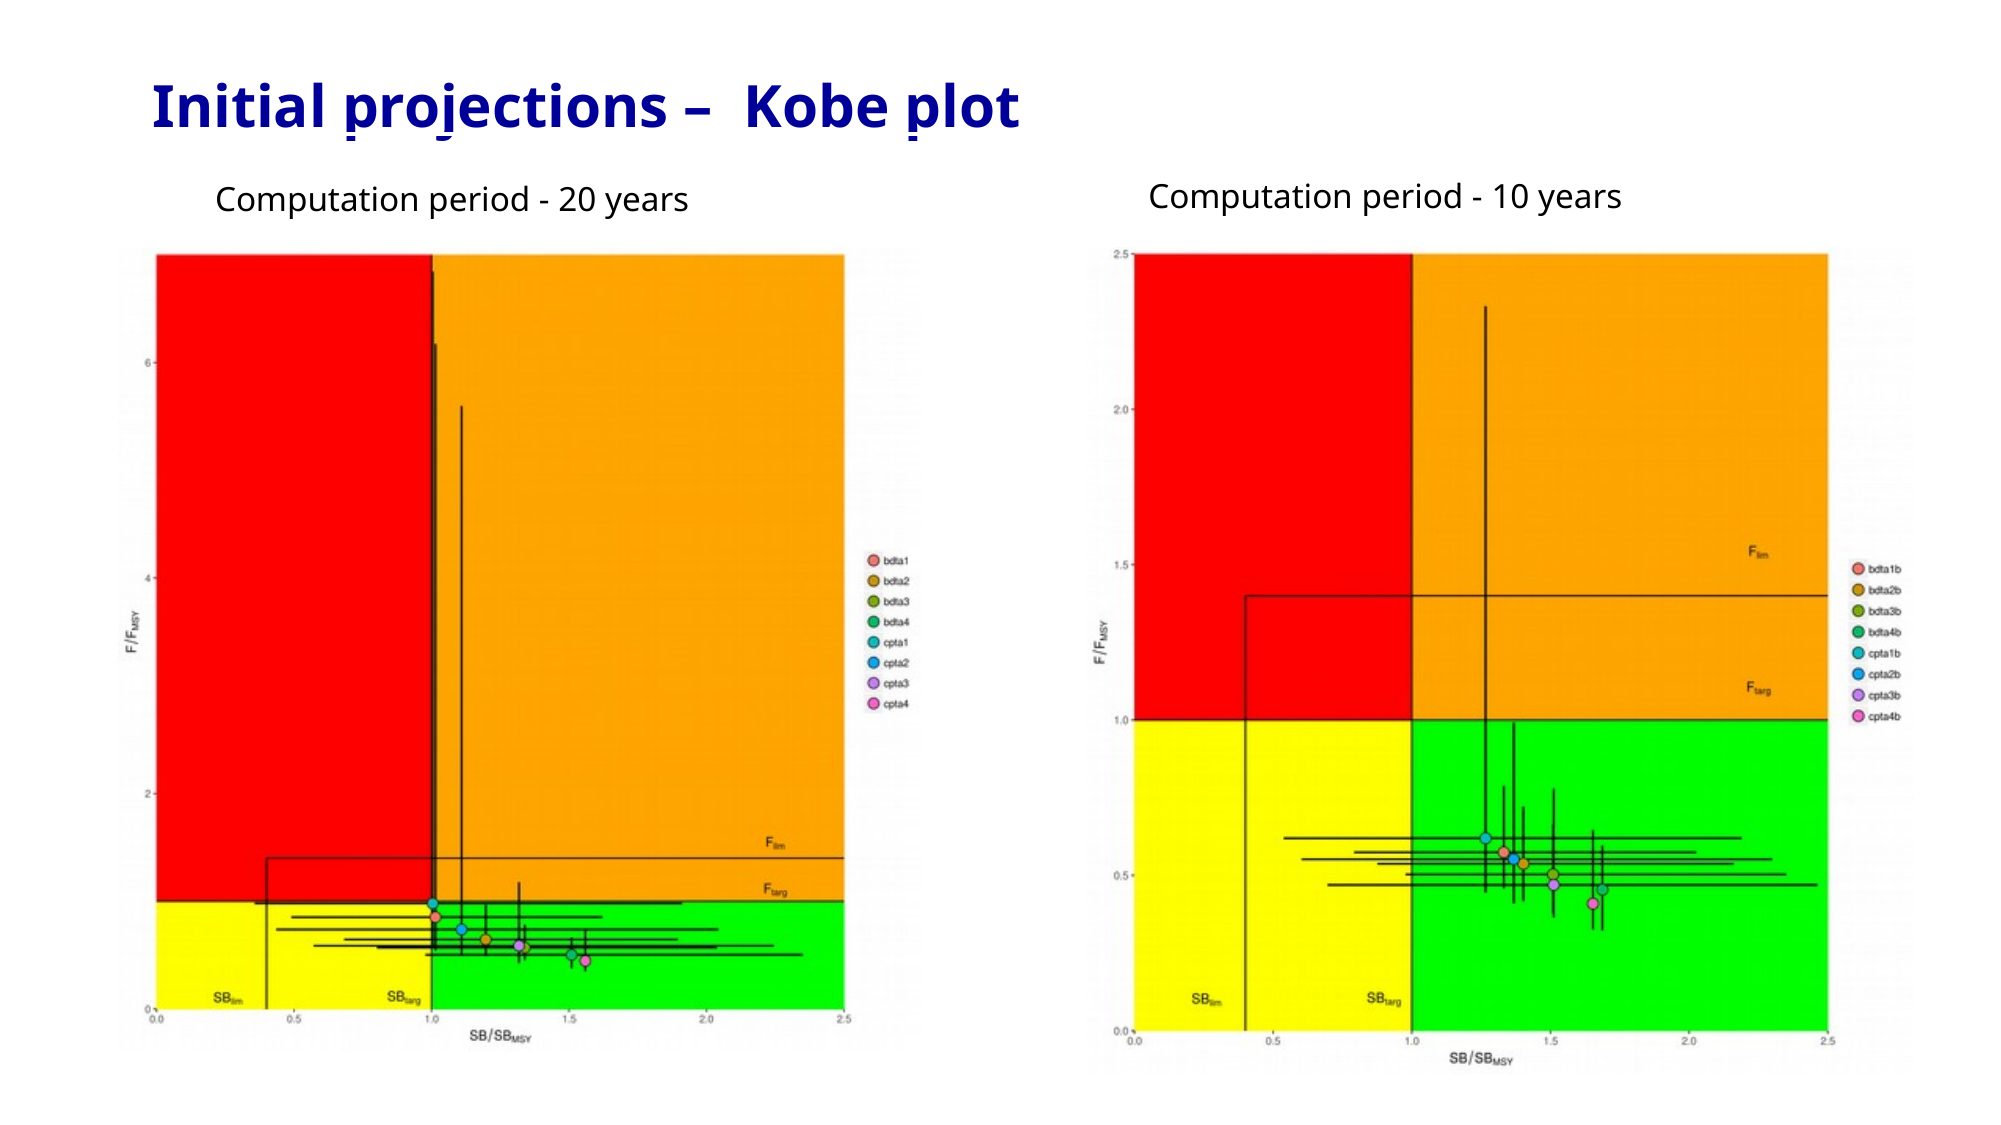

Initial projections – Kobe plot
Computation period - 10 years
Computation period - 20 years